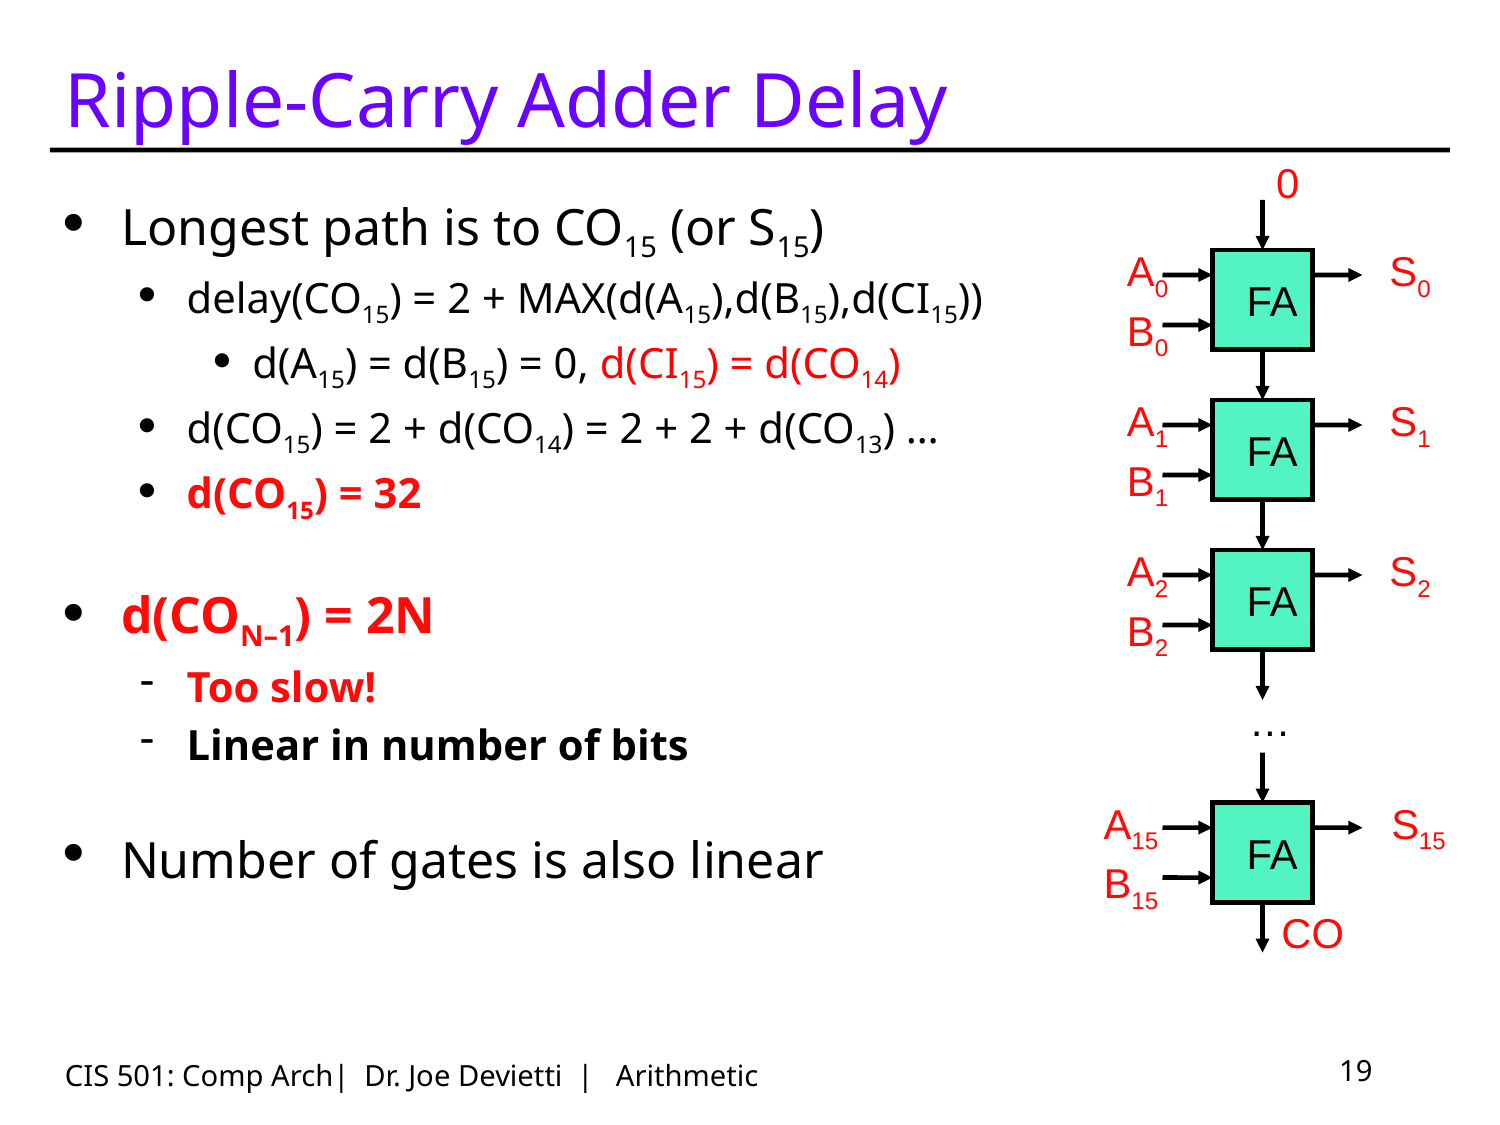

Ripple-Carry Adder Delay
0
Longest path is to CO15 (or S15)
delay(CO15) = 2 + MAX(d(A15),d(B15),d(CI15))
d(A15) = d(B15) = 0, d(CI15) = d(CO14)
d(CO15) = 2 + d(CO14) = 2 + 2 + d(CO13) …
d(CO15) = 32
d(CON–1) = 2N
Too slow!
Linear in number of bits
Number of gates is also linear
A0
S0
FA
B0
A1
S1
FA
B1
A2
S2
FA
B2
…
A15
S15
FA
B15
CO
CIS 501: Comp Arch| Dr. Joe Devietti | Arithmetic